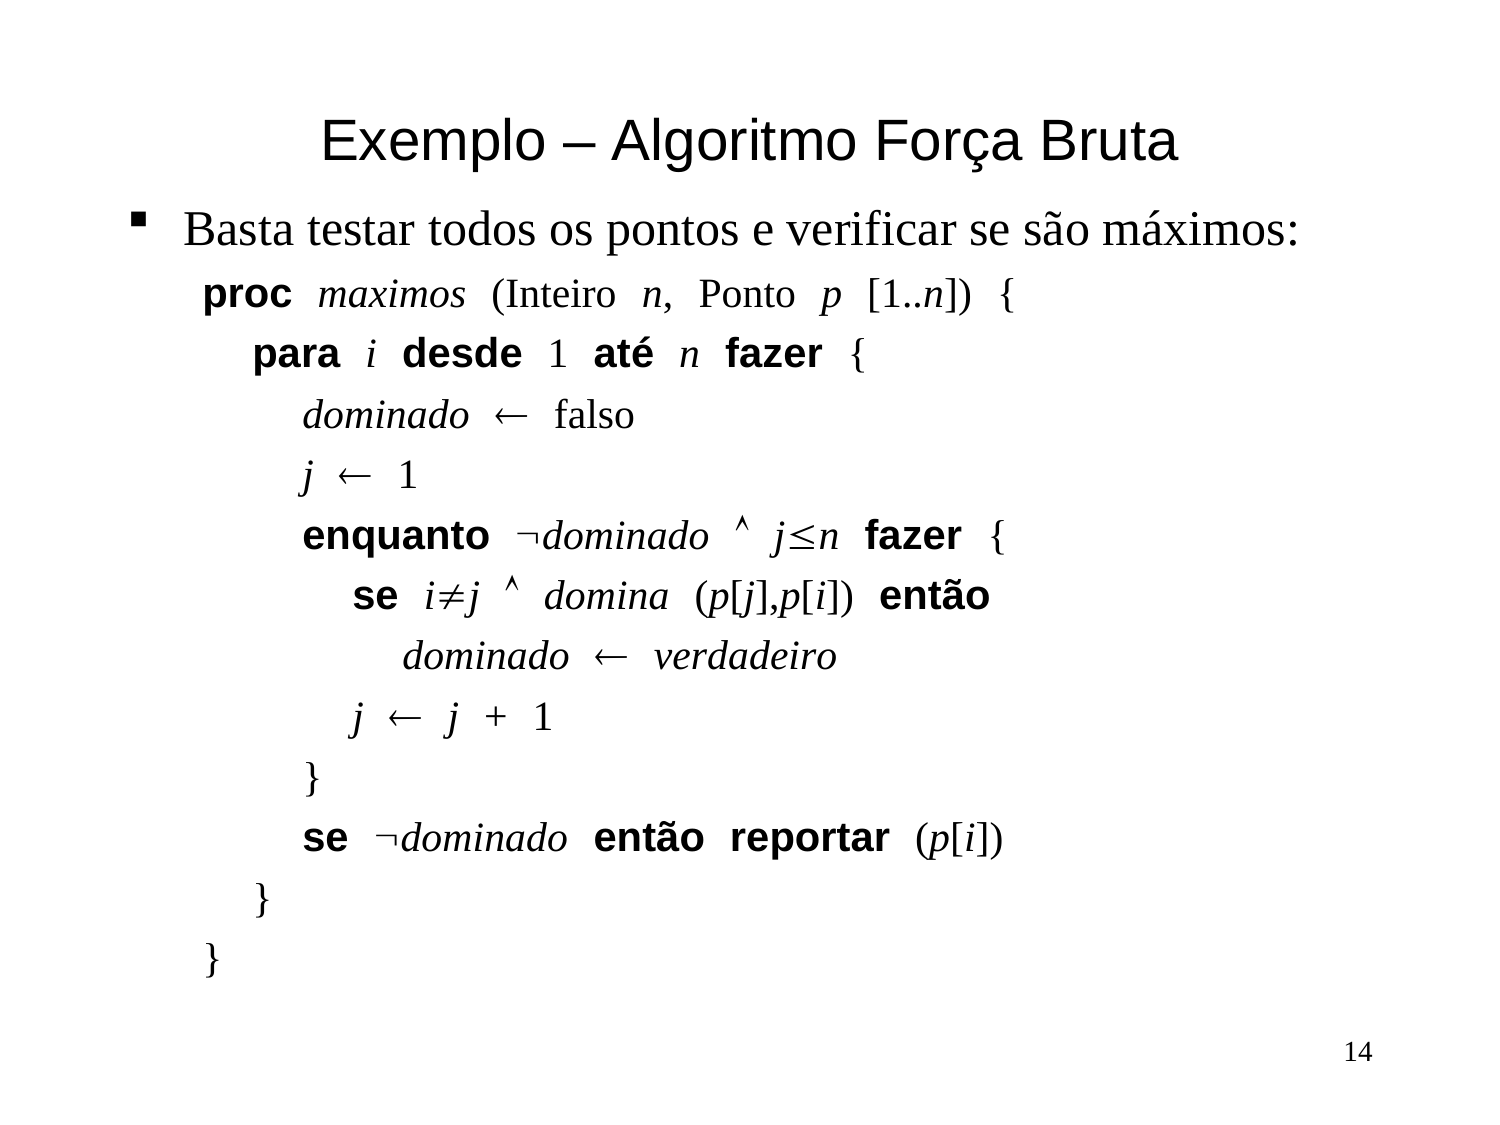

# Exemplo – Algoritmo Força Bruta
Basta testar todos os pontos e verificar se são máximos:
proc maximos (Inteiro n, Ponto p [1..n]) {
 para i desde 1 até n fazer {
 dominado  falso
 j  1
 enquanto dominado  jn fazer {
 se ij  domina (p[j],p[i]) então
 dominado  verdadeiro
 j  j + 1
 }
 se dominado então reportar (p[i])
 }
}
14